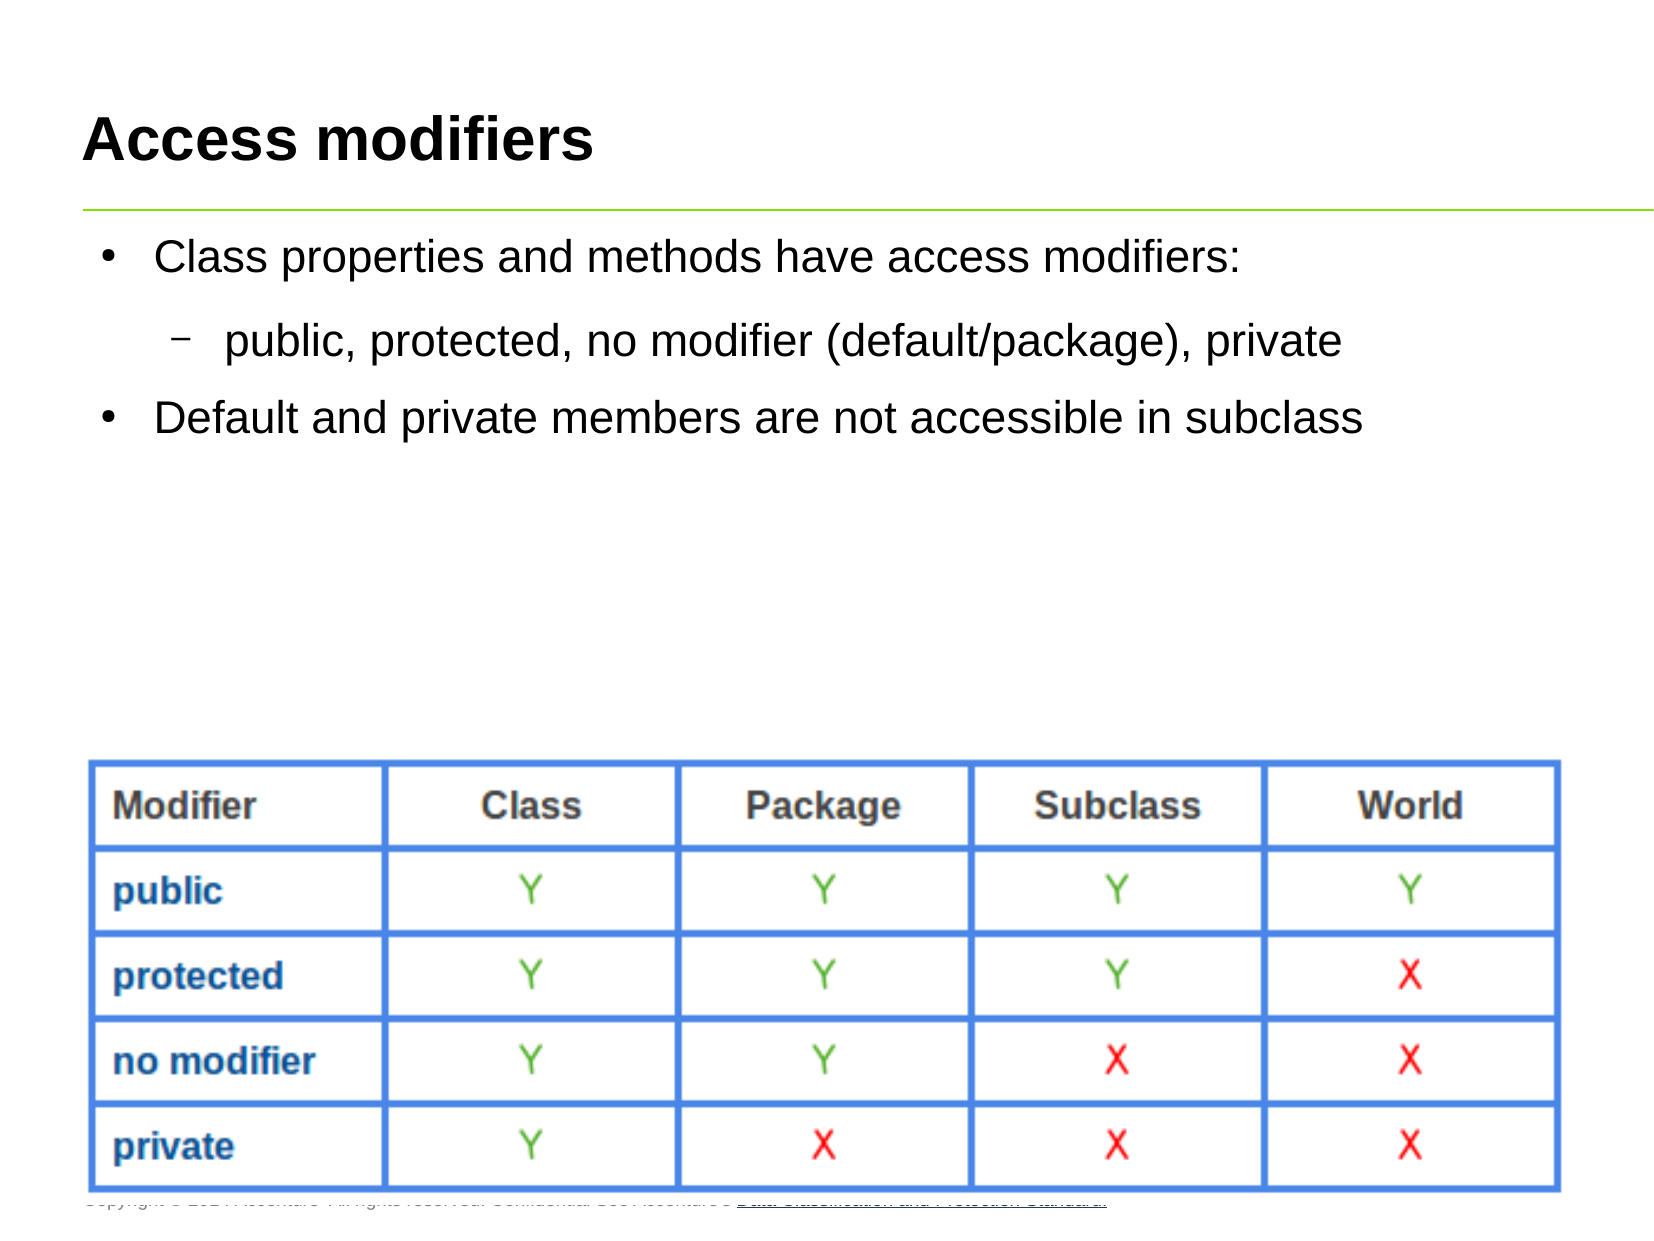

# Access modifiers
Class properties and methods have access modifiers:
public, protected, no modifier (default/package), private
Default and private members are not accessible in subclass